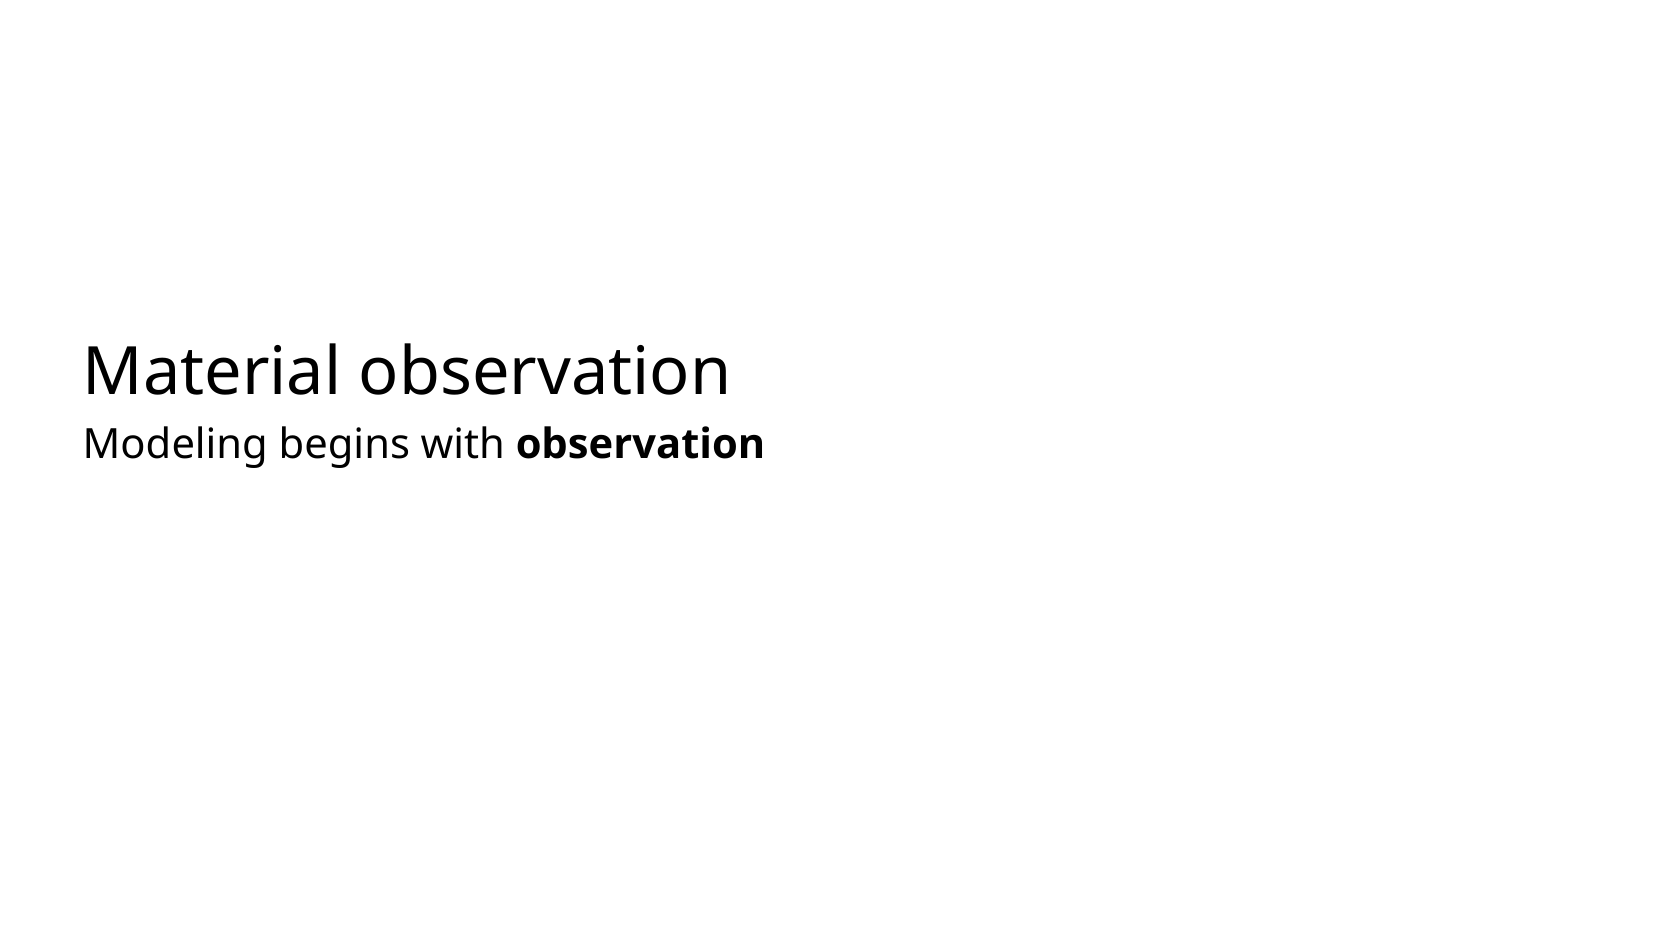

# Material observation
Modeling begins with observation